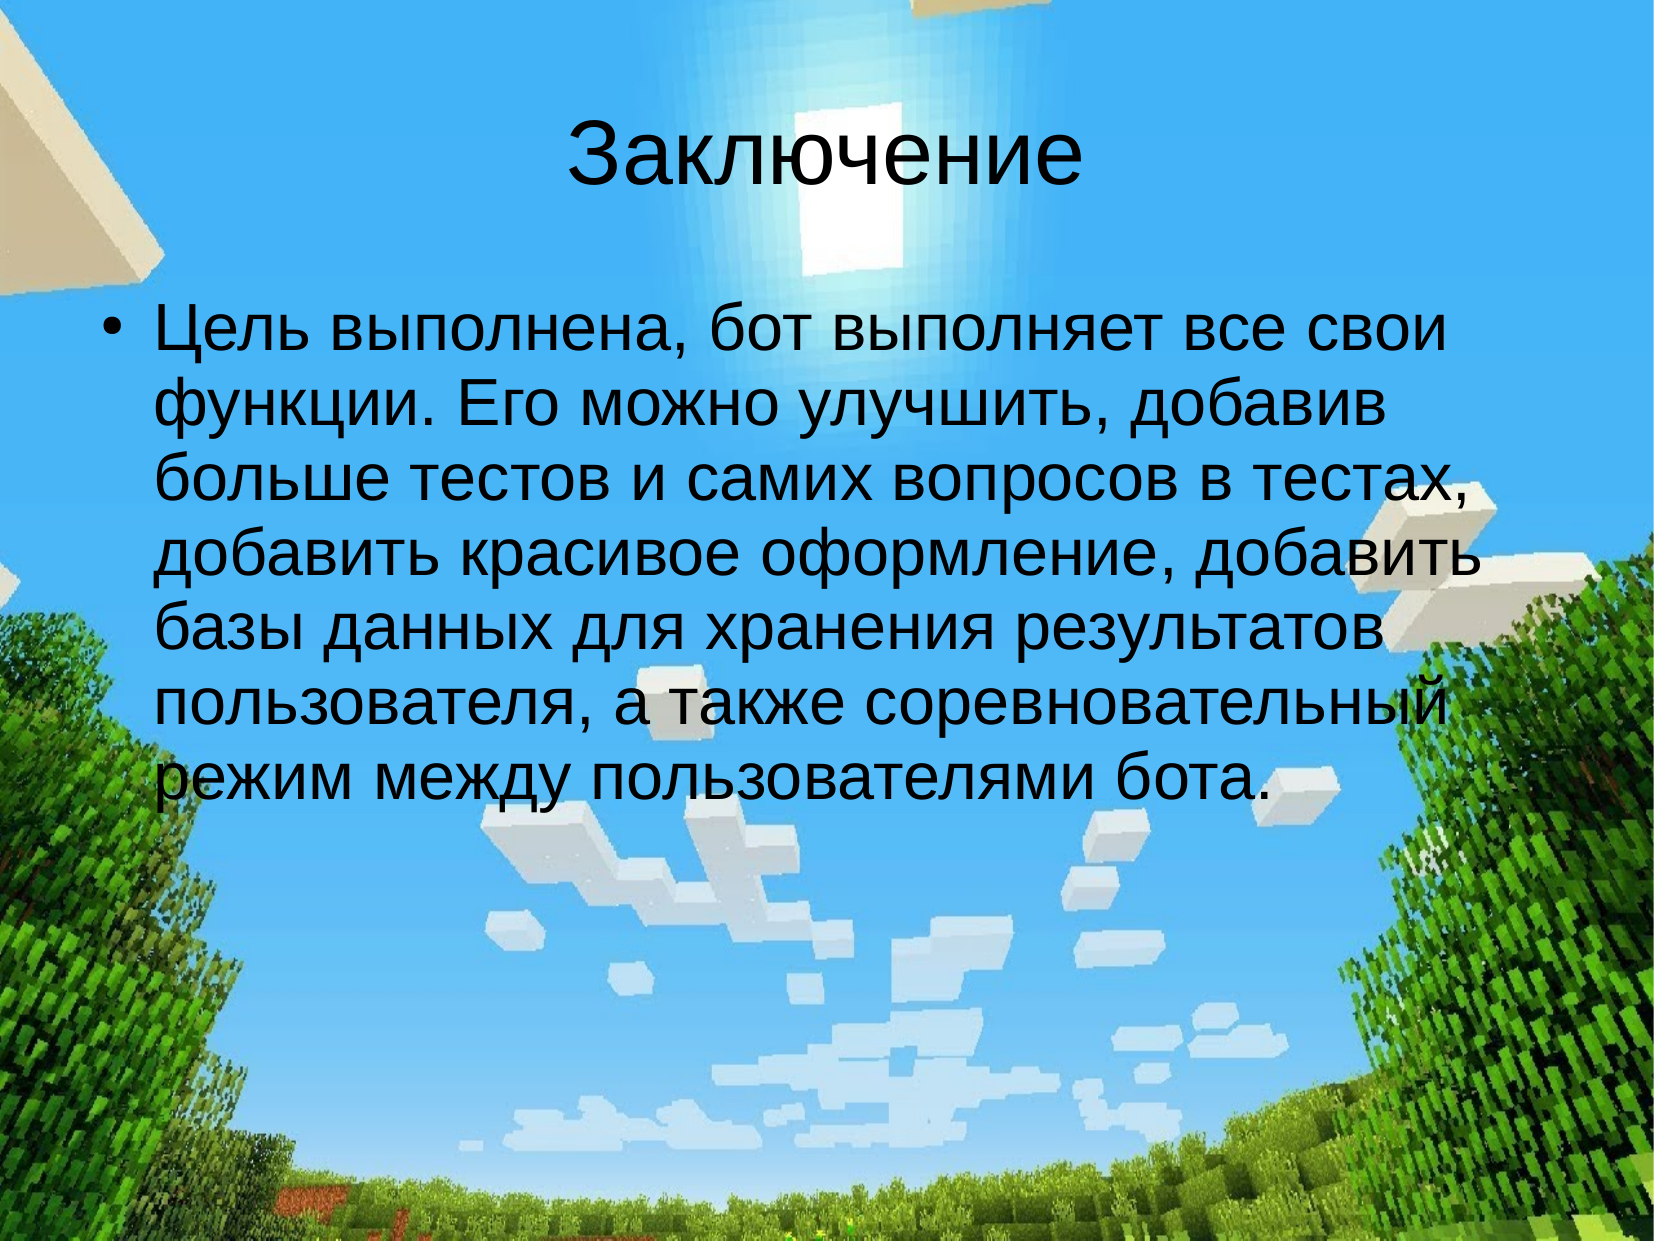

# Заключение
Цель выполнена, бот выполняет все свои функции. Его можно улучшить, добавив больше тестов и самих вопросов в тестах, добавить красивое оформление, добавить базы данных для хранения результатов пользователя, а также соревновательный режим между пользователями бота.